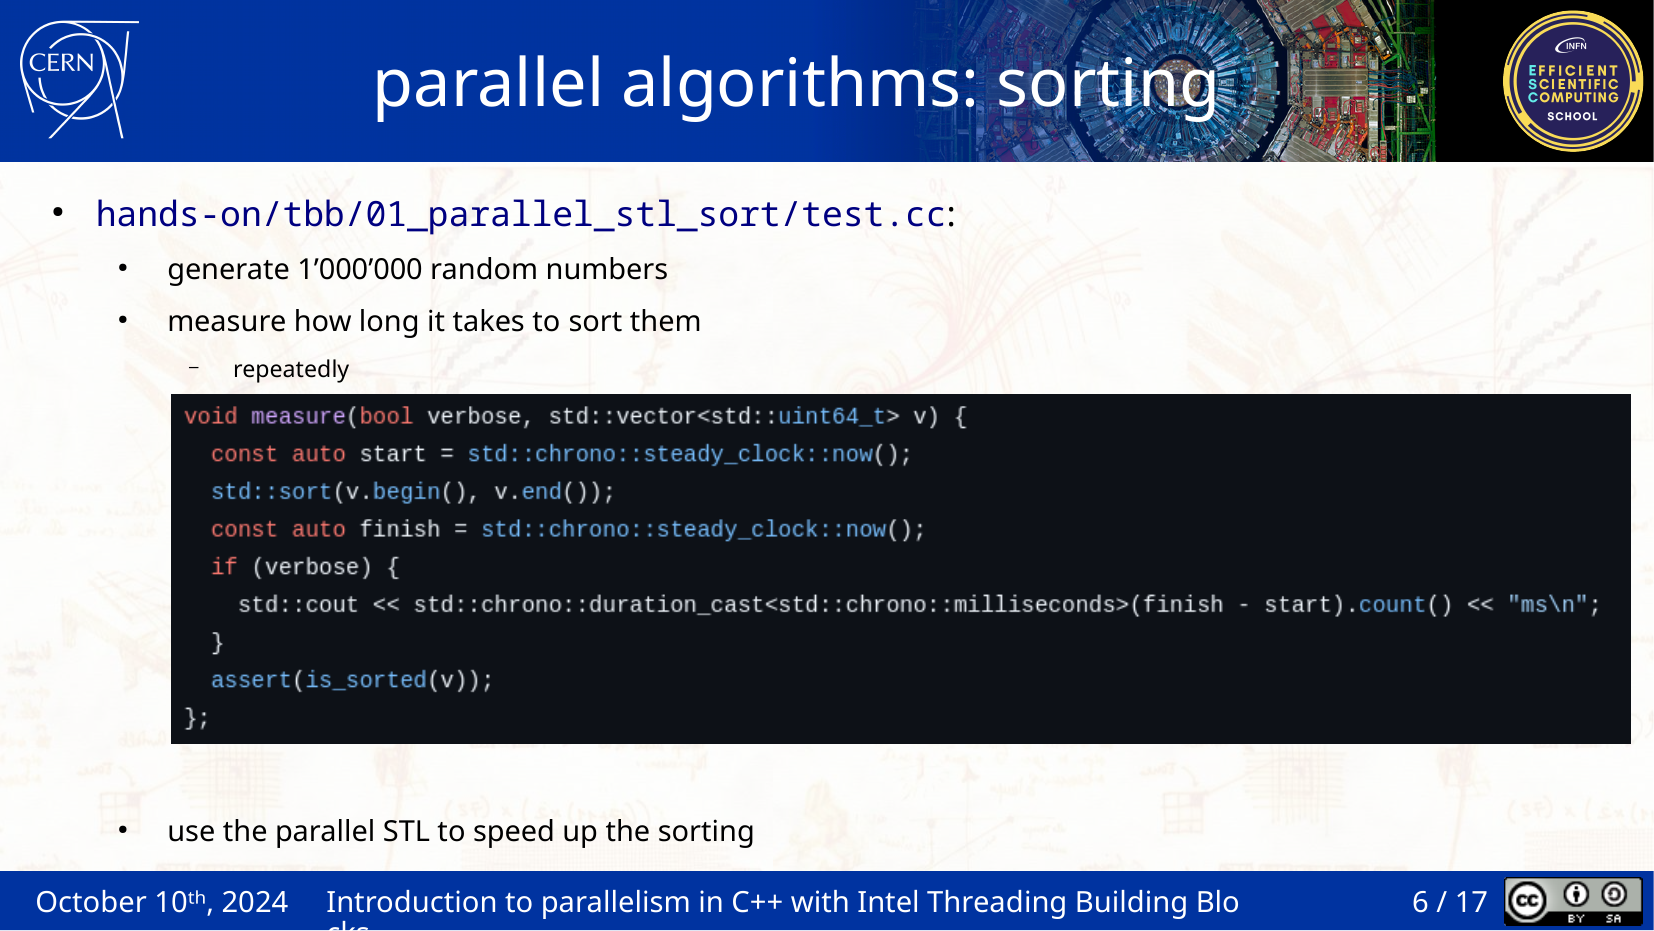

# parallel algorithms: sorting
hands-on/tbb/01_parallel_stl_sort/test.cc:
generate 1’000’000 random numbers
measure how long it takes to sort them
repeatedly
use the parallel STL to speed up the sorting
October 10ᵗʰ, 2024
Introduction to parallelism in C++ with Intel Threading Building Blocks
6